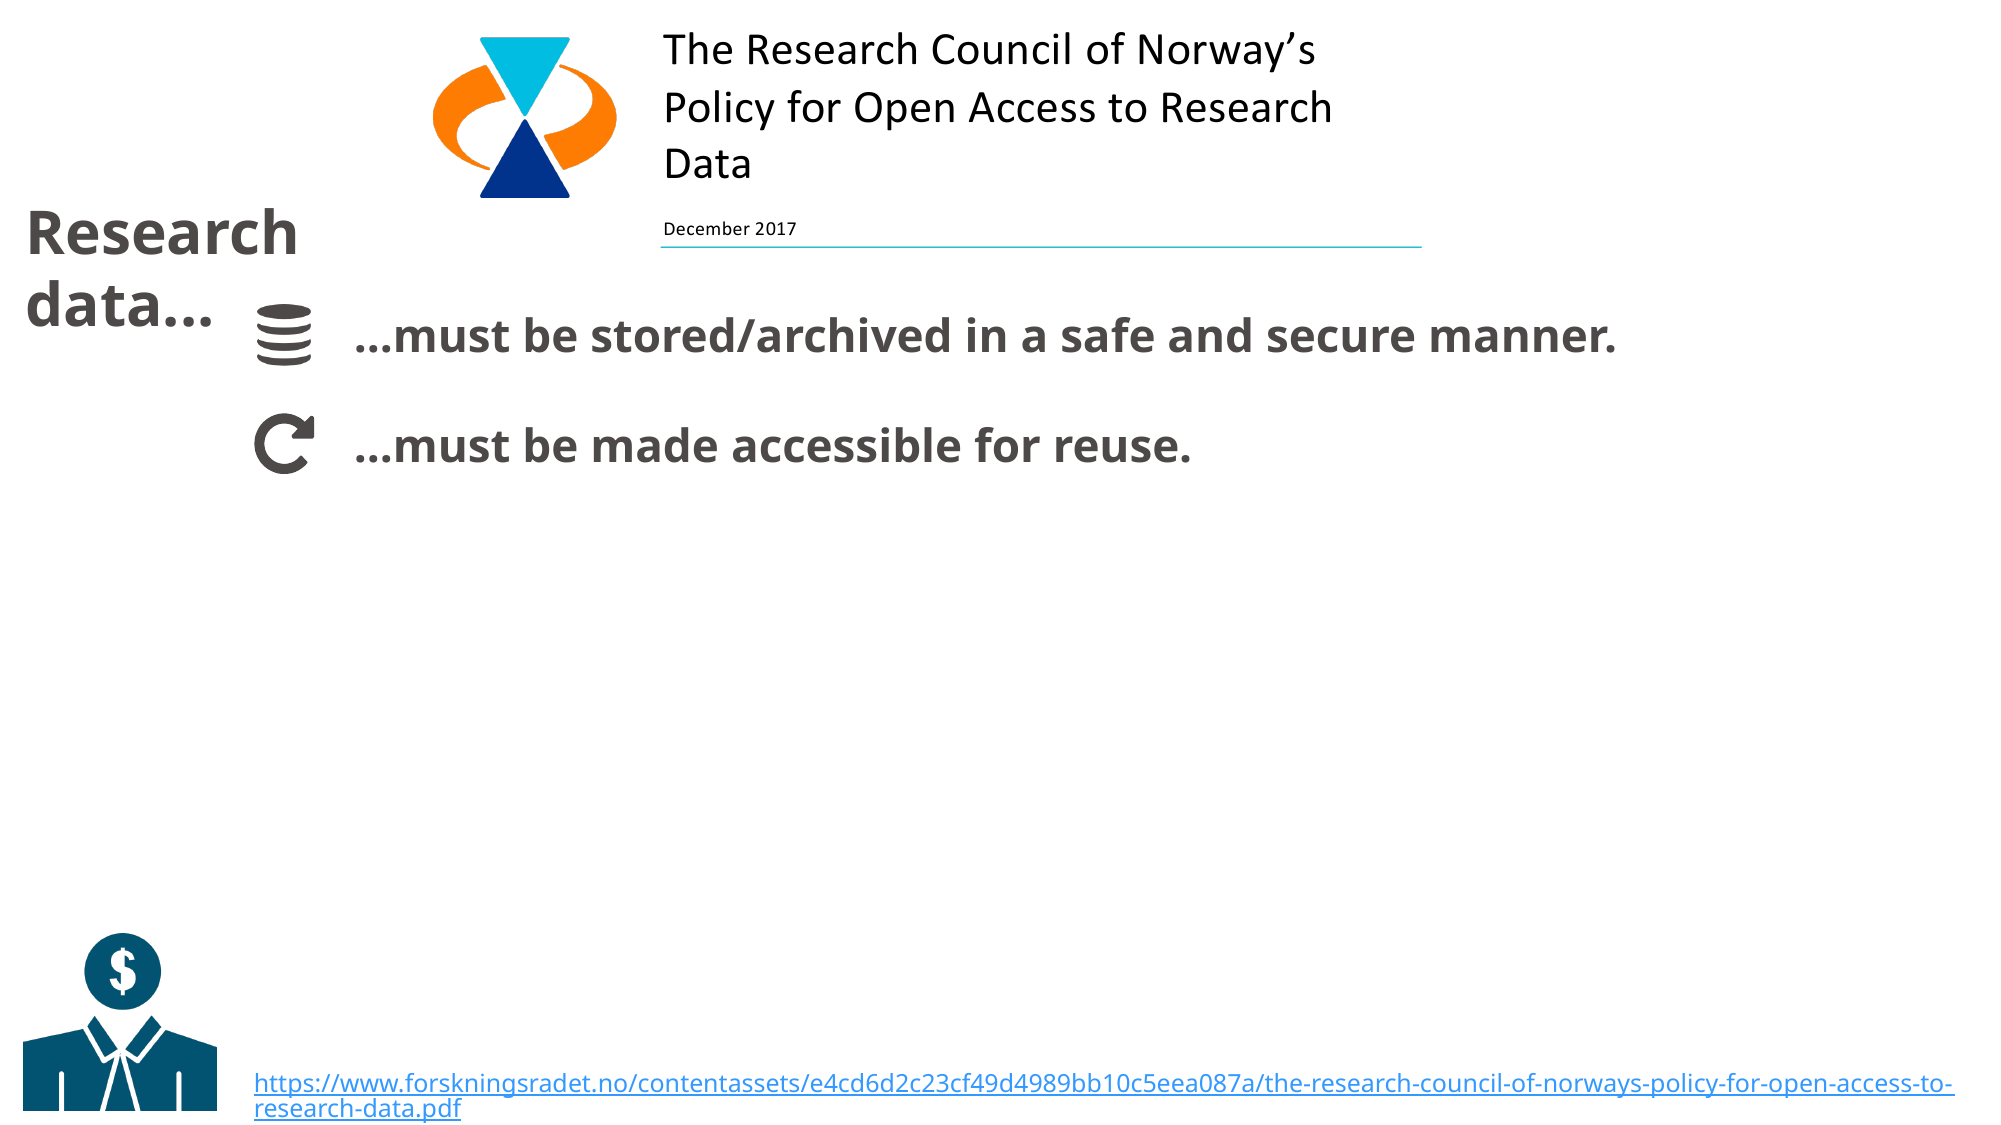

Research data...
...must be stored/archived in a safe and secure manner.
...must be made accessible for reuse.
https://www.forskningsradet.no/contentassets/e4cd6d2c23cf49d4989bb10c5eea087a/the-research-council-of-norways-policy-for-open-access-to-research-data.pdf